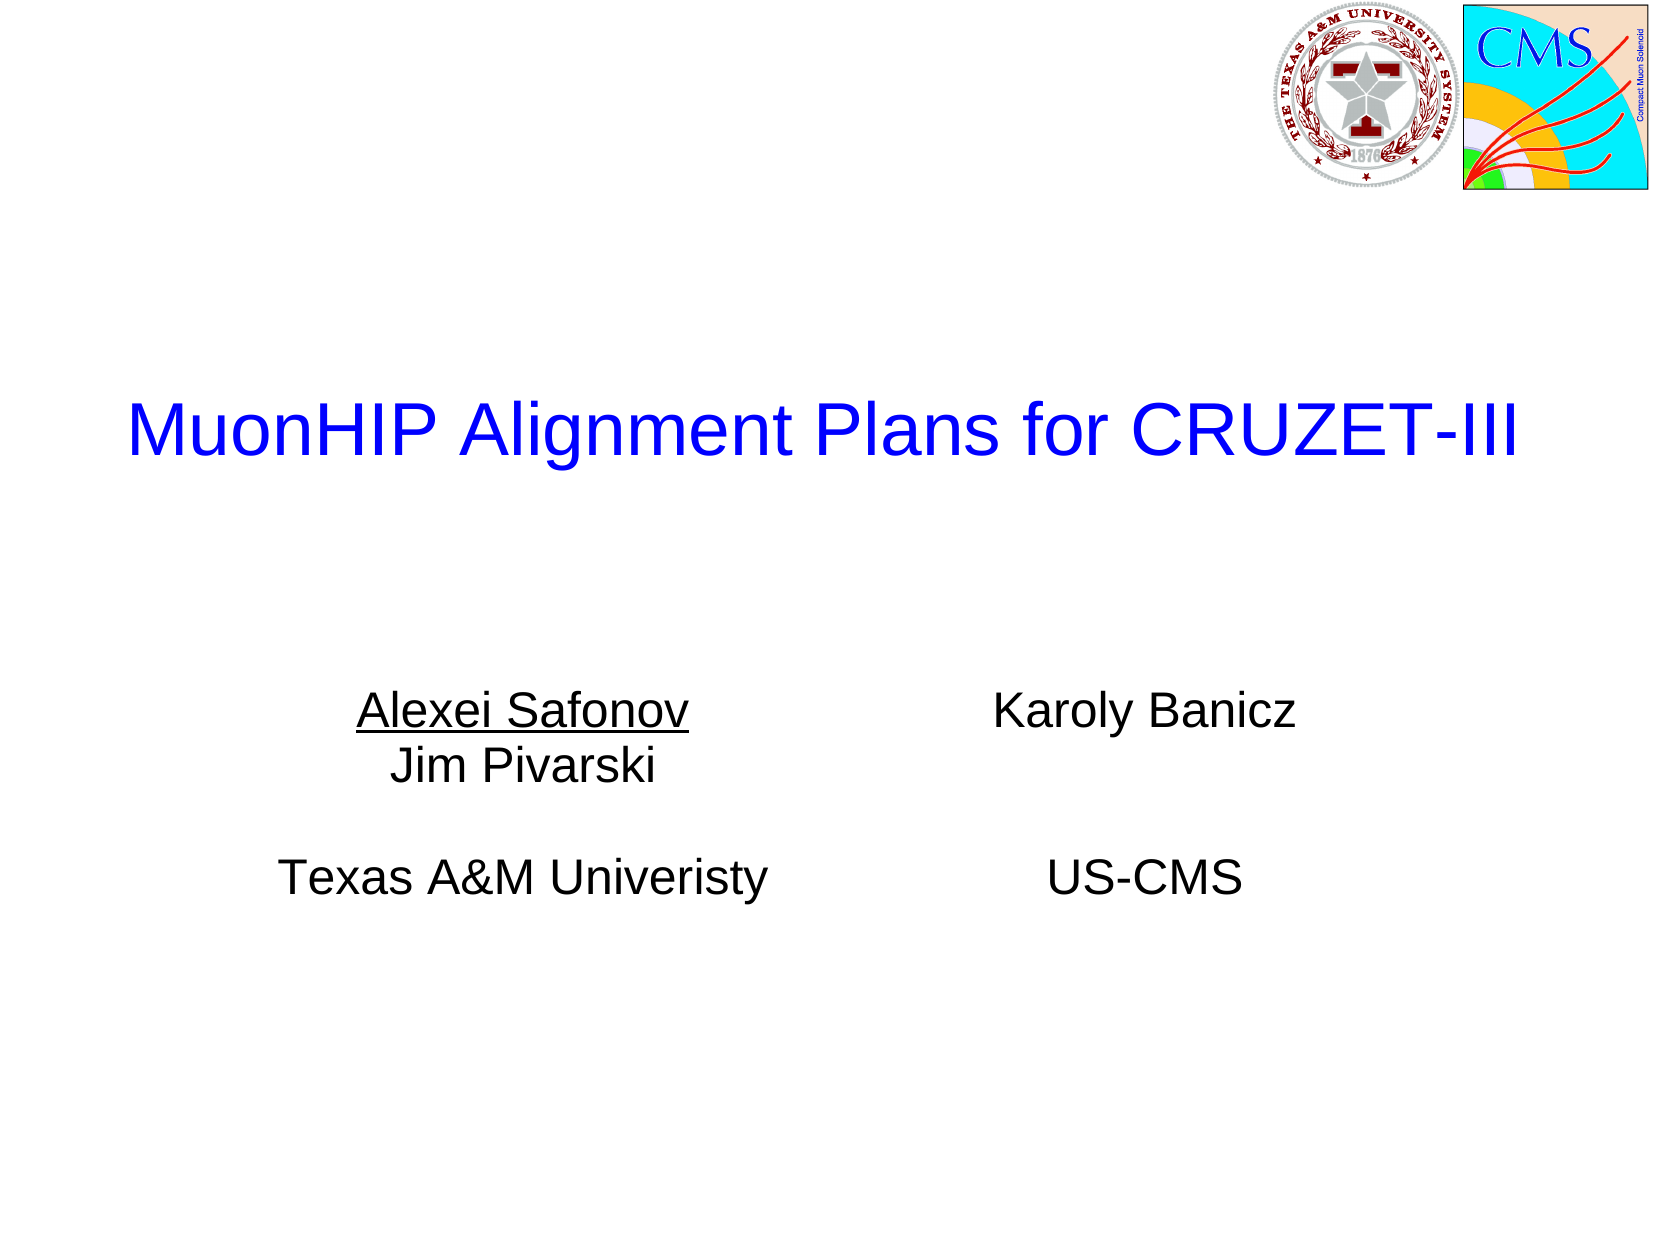

MuonHIP Alignment Plans for CRUZET-III
Alexei Safonov
Jim Pivarski
Texas A&M Univeristy
Karoly Banicz
US-CMS